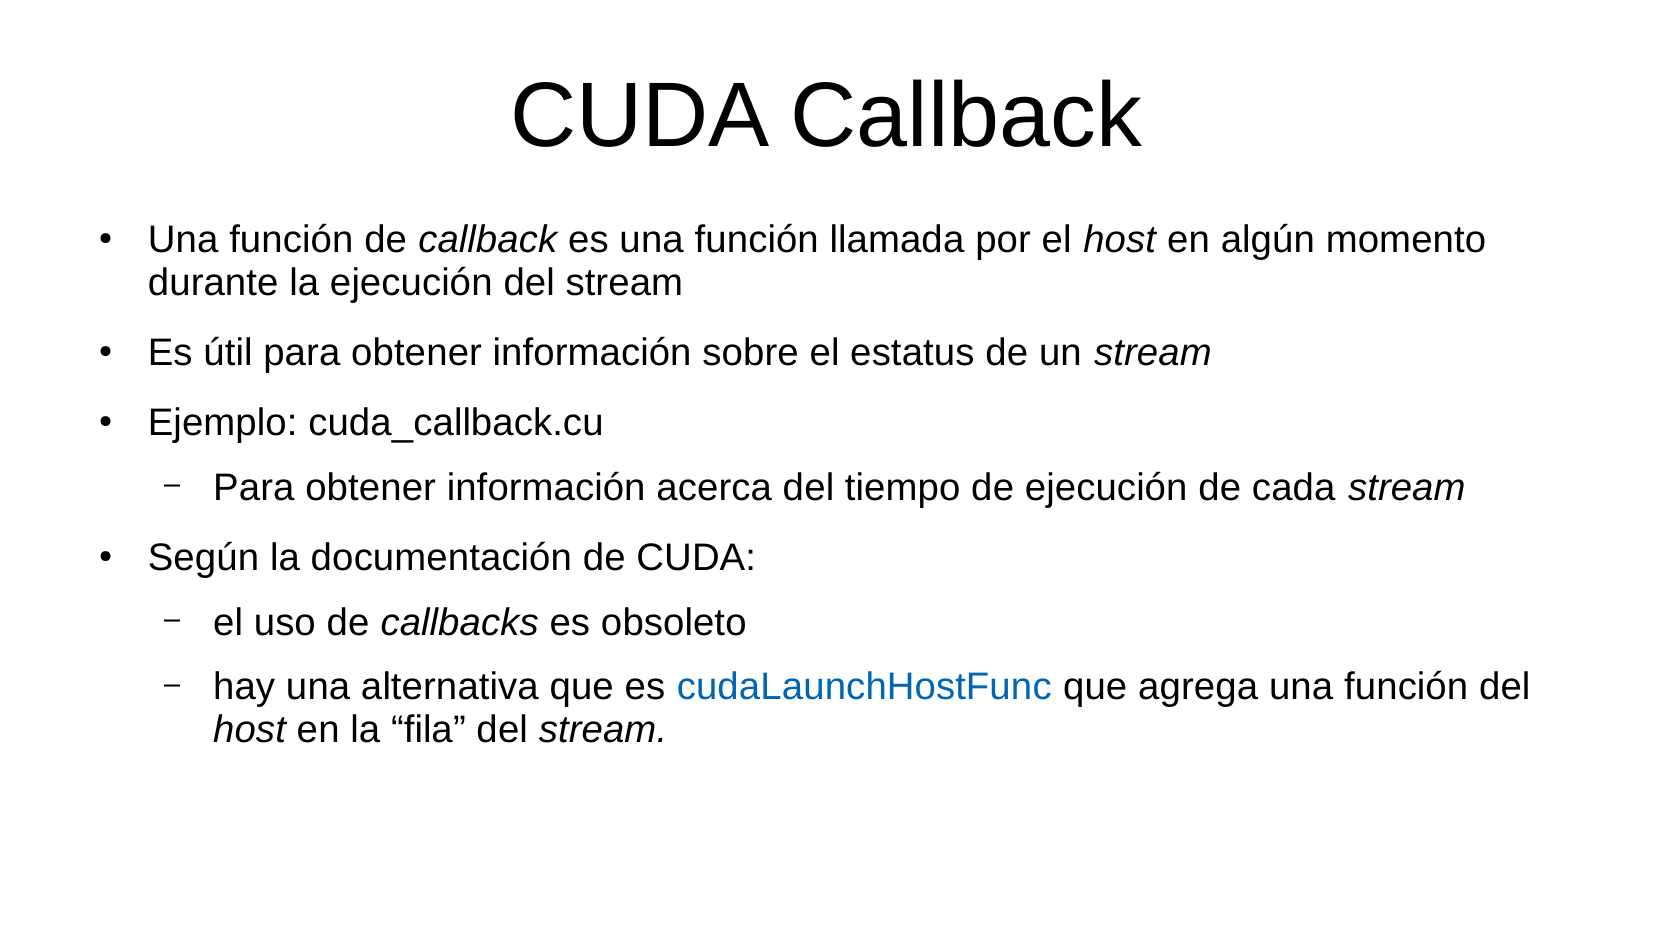

# CUDA Callback
Una función de callback es una función llamada por el host en algún momento durante la ejecución del stream
Es útil para obtener información sobre el estatus de un stream
Ejemplo: cuda_callback.cu
Para obtener información acerca del tiempo de ejecución de cada stream
Según la documentación de CUDA:
el uso de callbacks es obsoleto
hay una alternativa que es cudaLaunchHostFunc que agrega una función del host en la “fila” del stream.